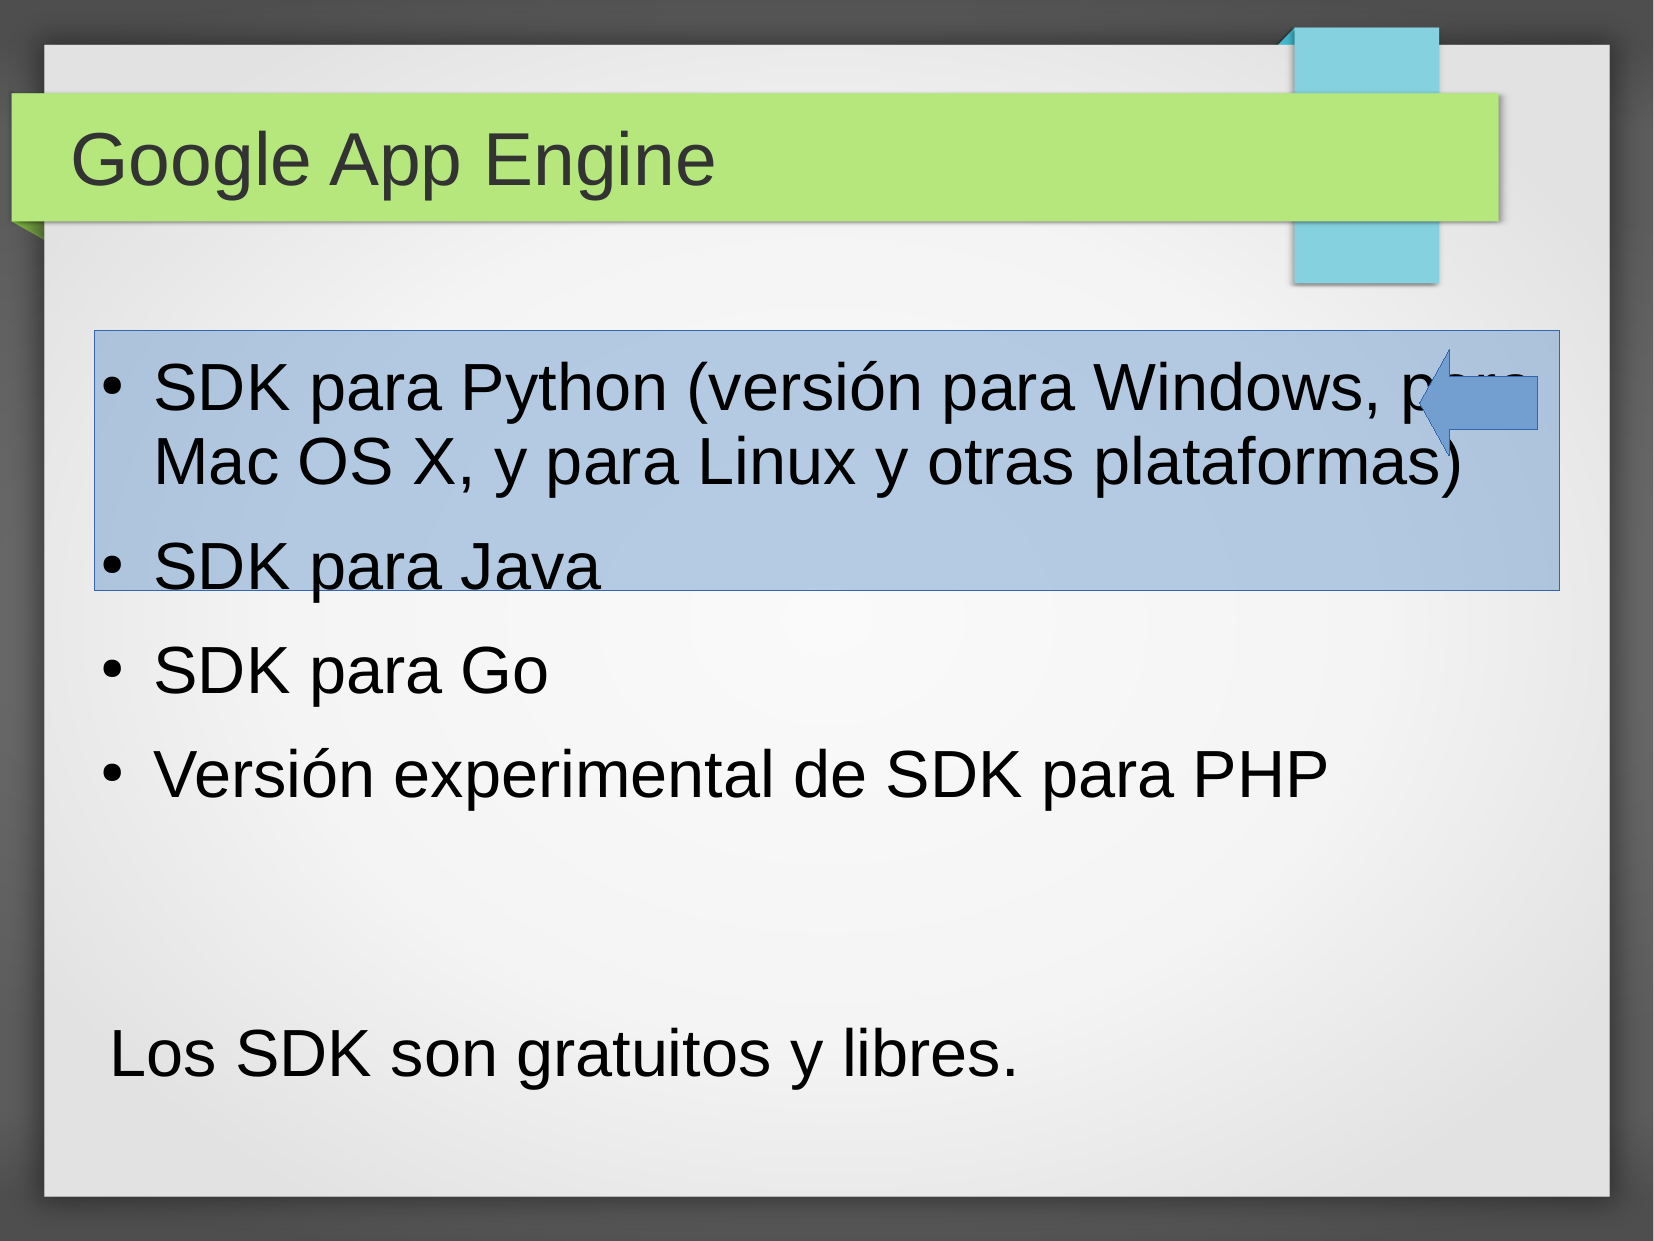

# Google App Engine
SDK para Python (versión para Windows, para Mac OS X, y para Linux y otras plataformas)
SDK para Java
SDK para Go
Versión experimental de SDK para PHP
Los SDK son gratuitos y libres.